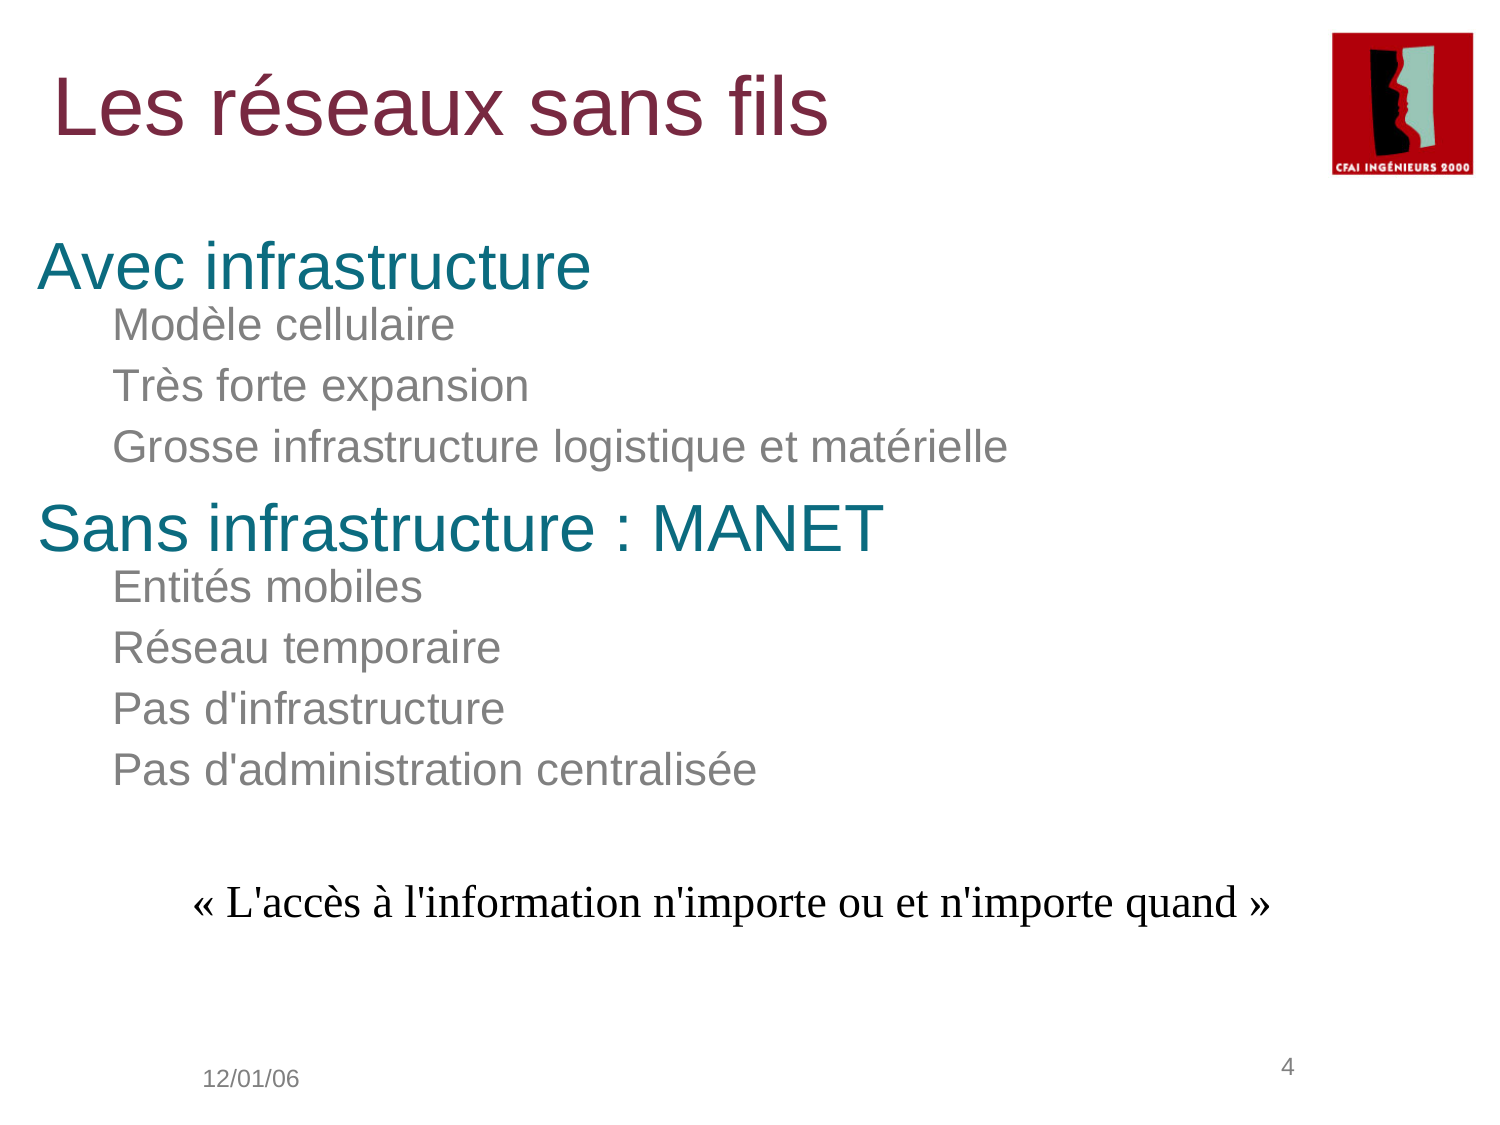

# Les réseaux sans fils
Avec infrastructure
Modèle cellulaire
Très forte expansion
Grosse infrastructure logistique et matérielle
Sans infrastructure : MANET
Entités mobiles
Réseau temporaire
Pas d'infrastructure
Pas d'administration centralisée
« L'accès à l'information n'importe ou et n'importe quand »
4